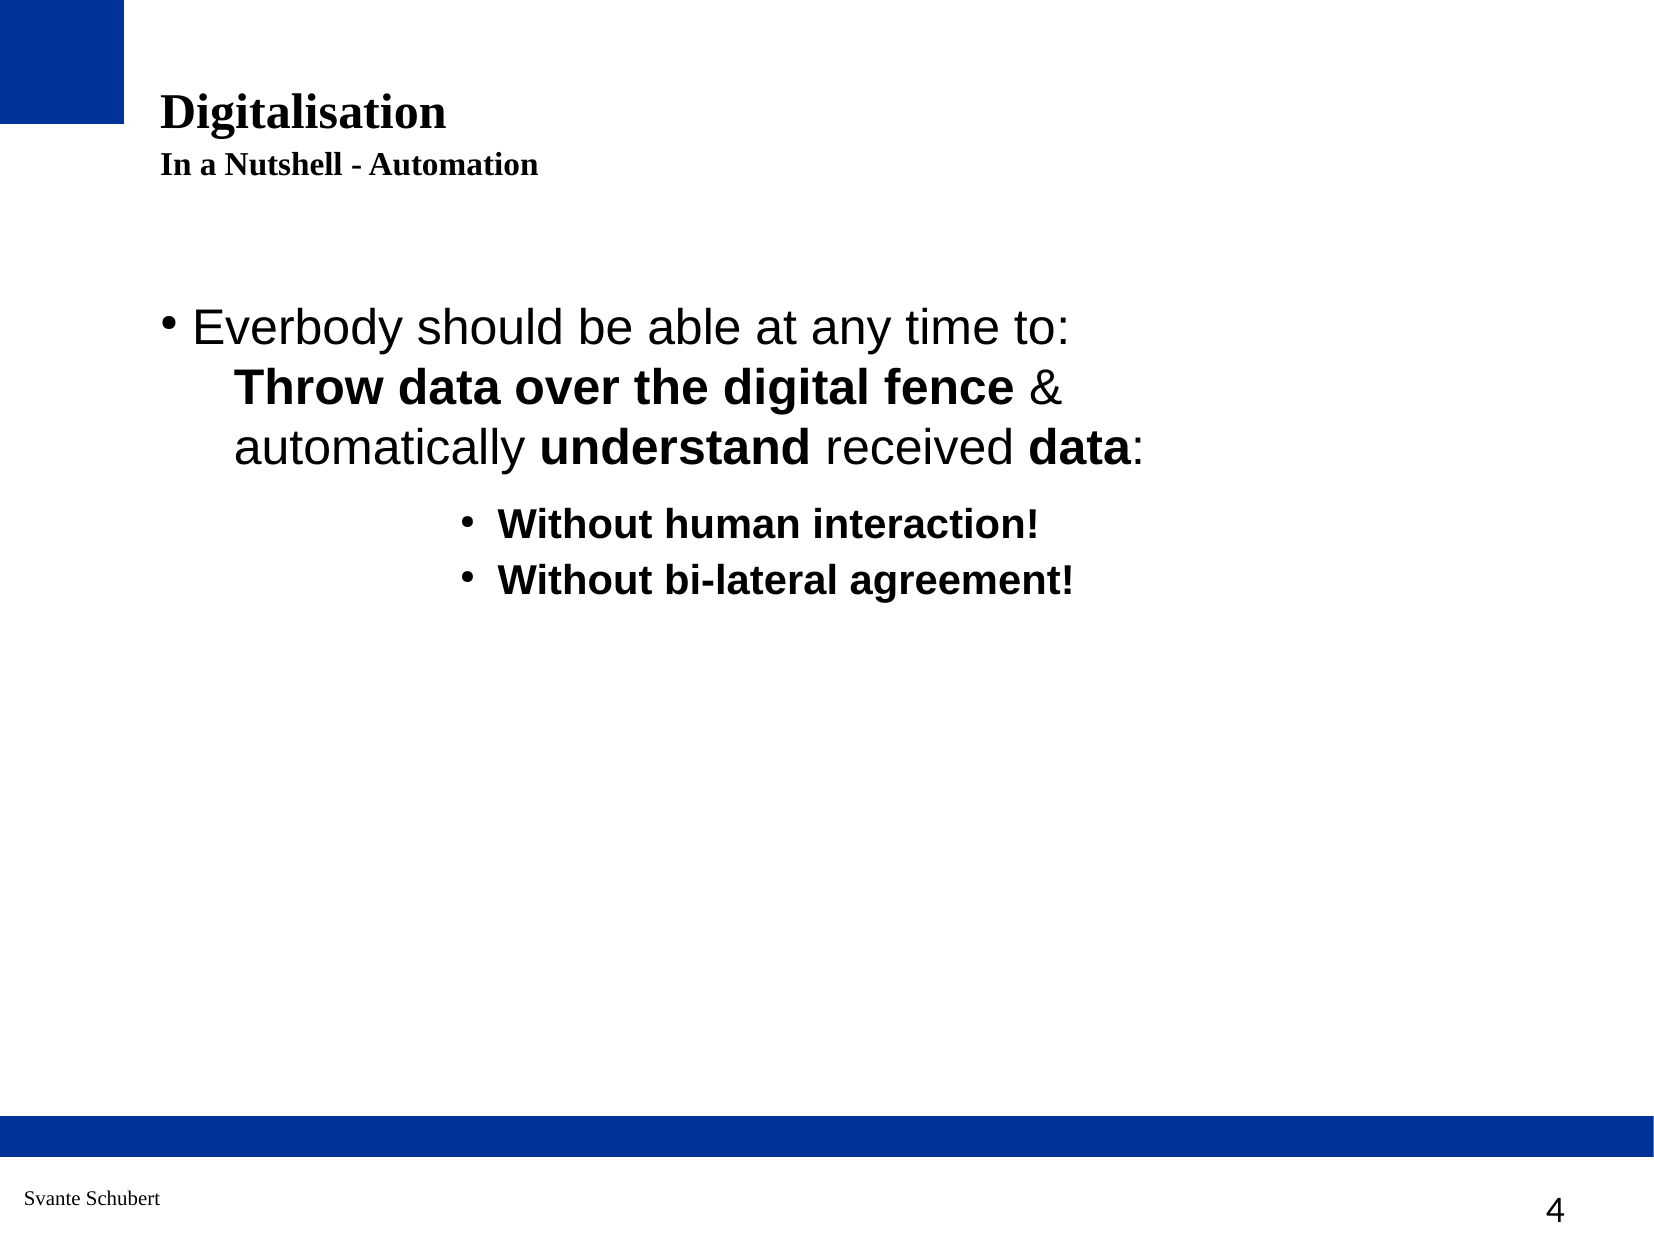

# Digitalisation In a Nutshell - Automation
 Everbody should be able at any time to:
	Throw data over the digital fence &
	automatically understand received data:
Without human interaction!
Without bi-lateral agreement!
Svante Schubert